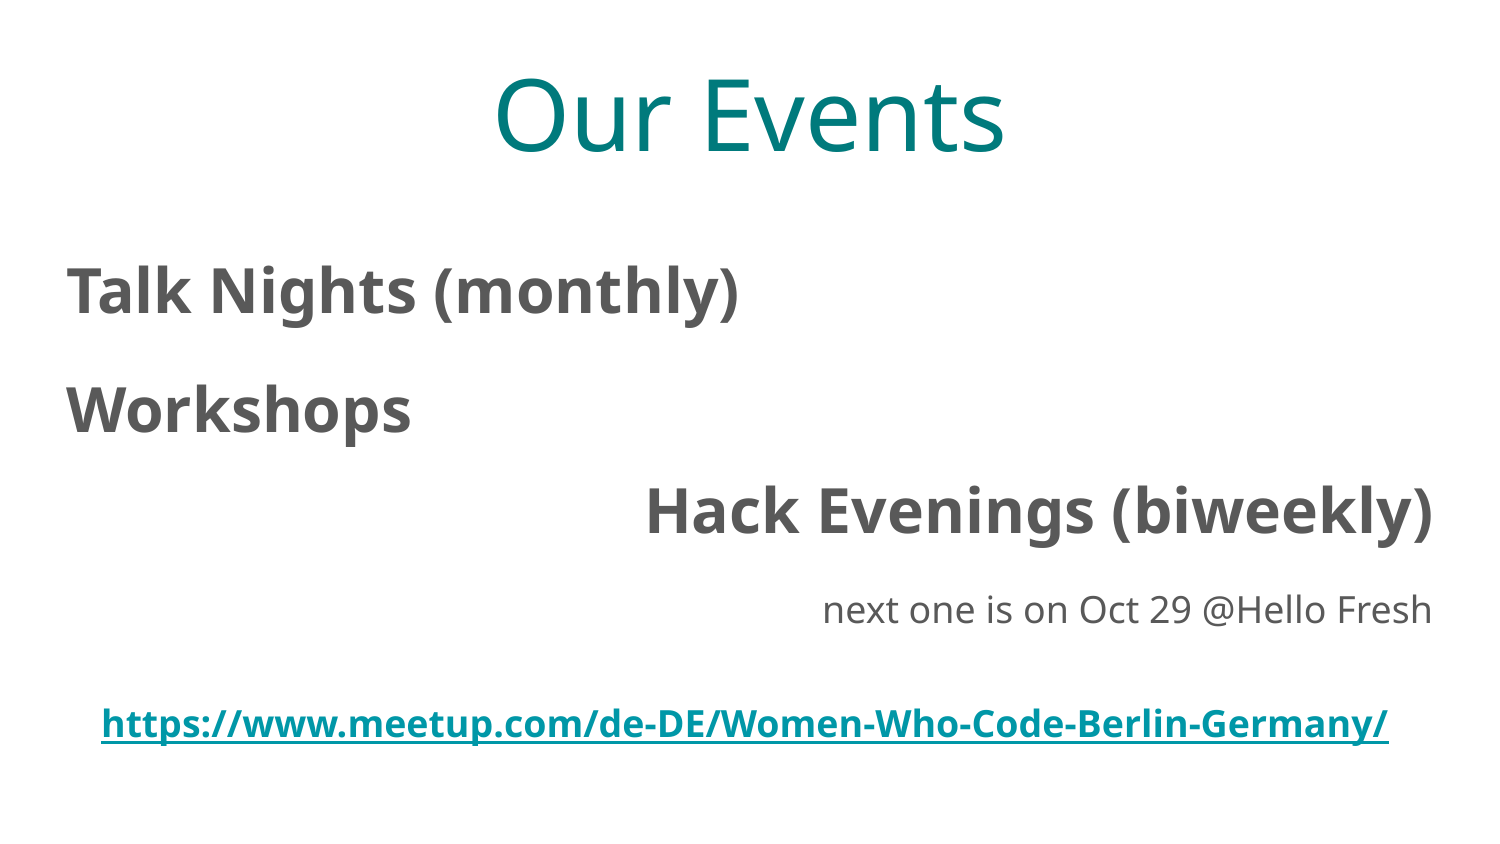

# Our Events
Talk Nights (monthly)
Workshops
Hack Evenings (biweekly)
next one is on Oct 29 @Hello Fresh
https://www.meetup.com/de-DE/Women-Who-Code-Berlin-Germany/